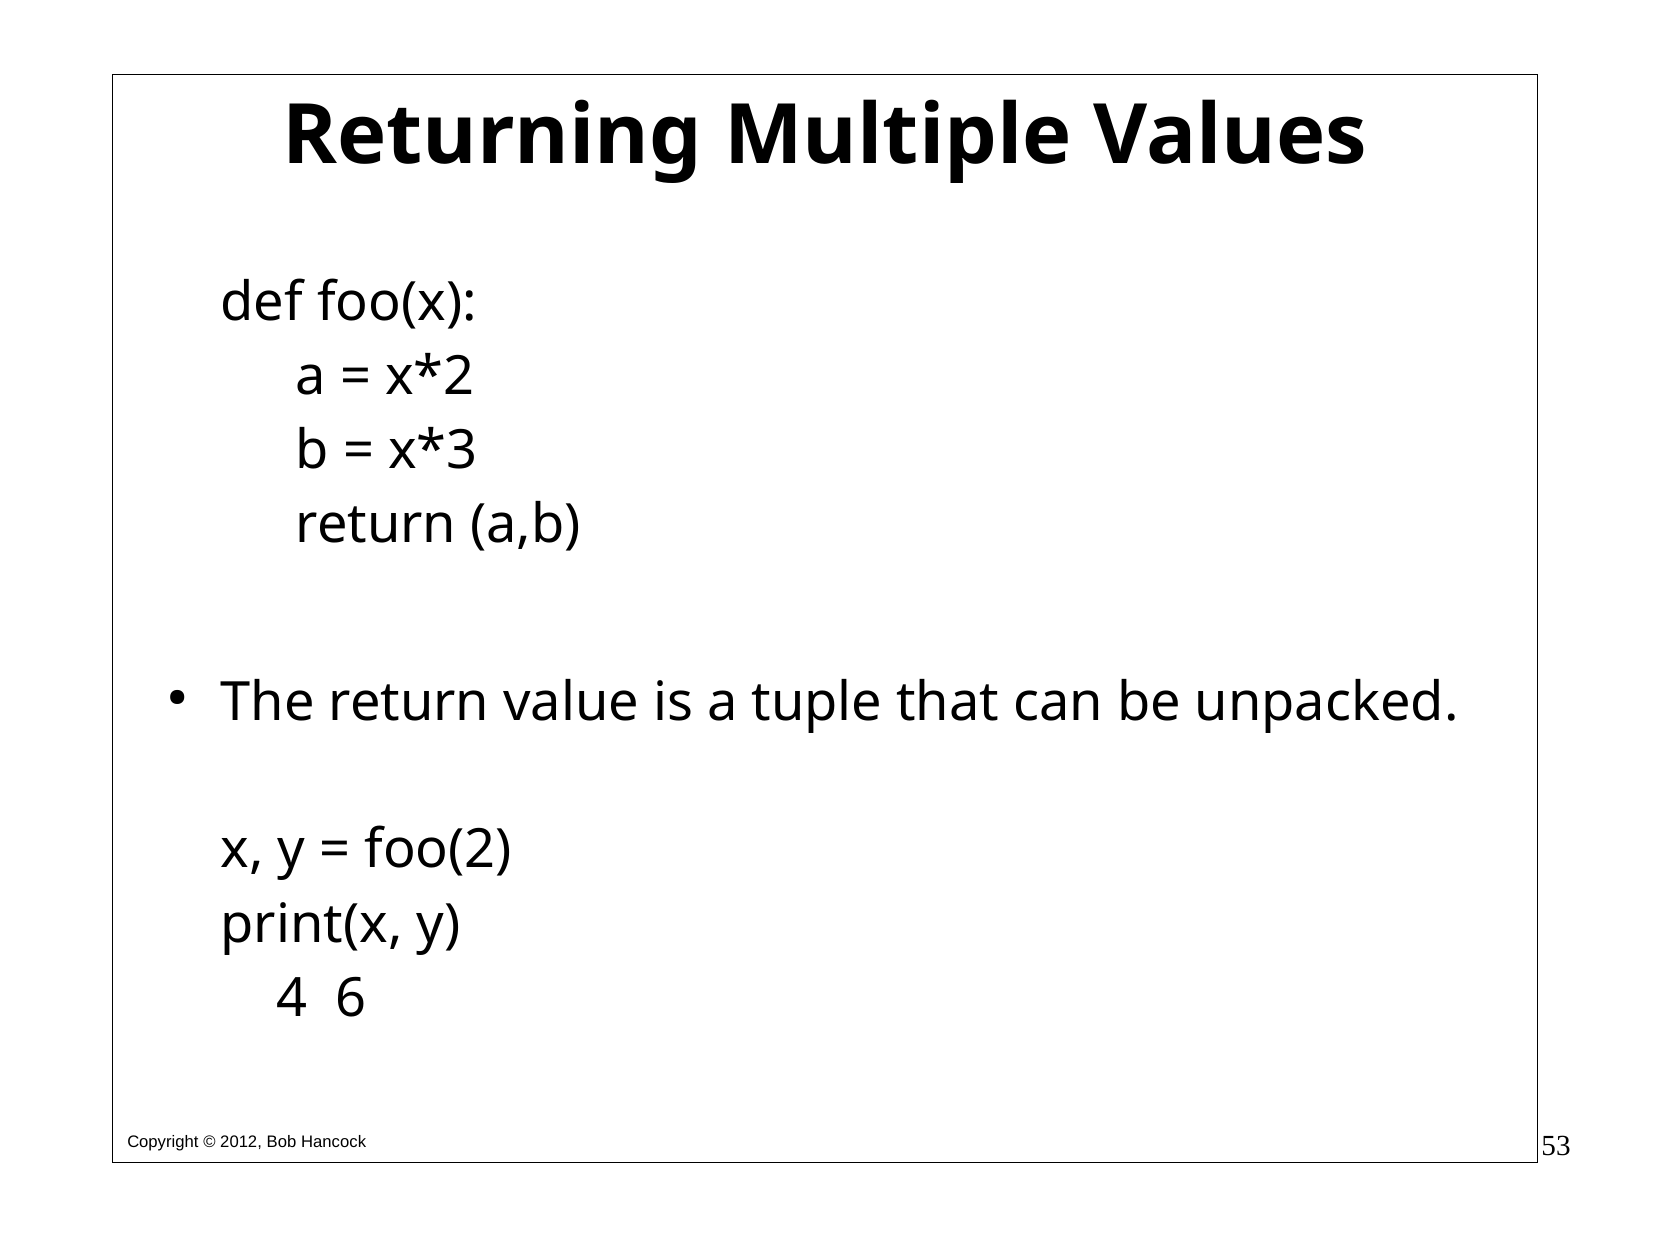

# Returning Multiple Values
def foo(x):
	a = x*2
	b = x*3
	return (a,b)
The return value is a tuple that can be unpacked.
x, y = foo(2)
print(x, y)
 4 6
Copyright © 2012, Bob Hancock
53